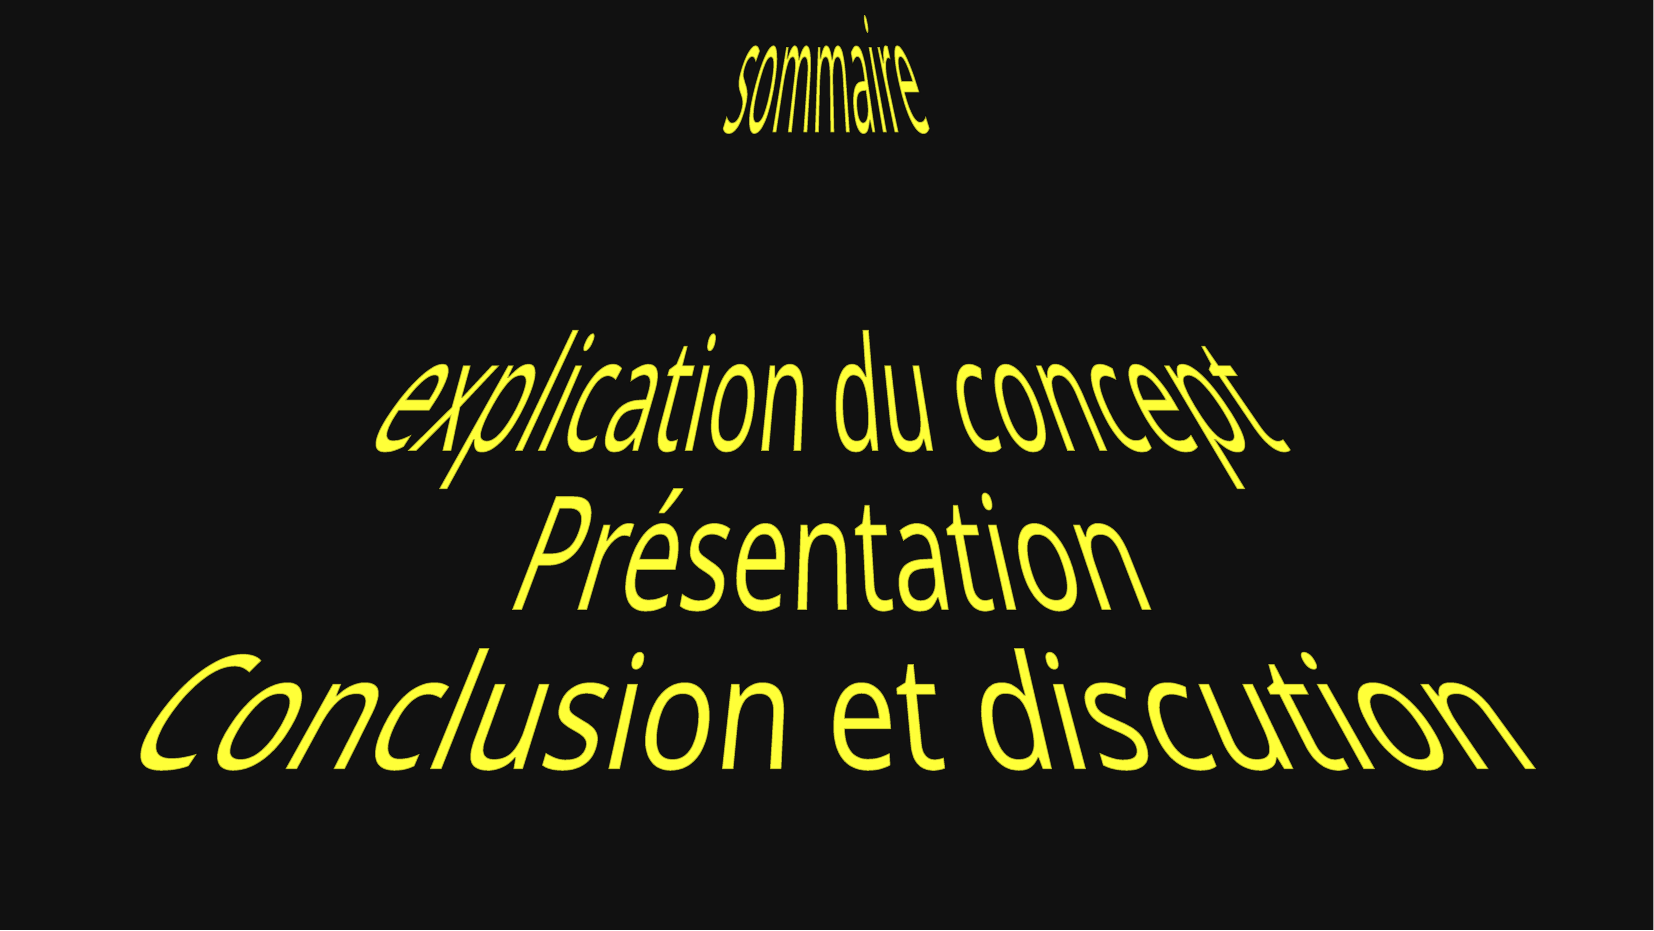

sommaire
explication du concept
Présentation
Conclusion et discution